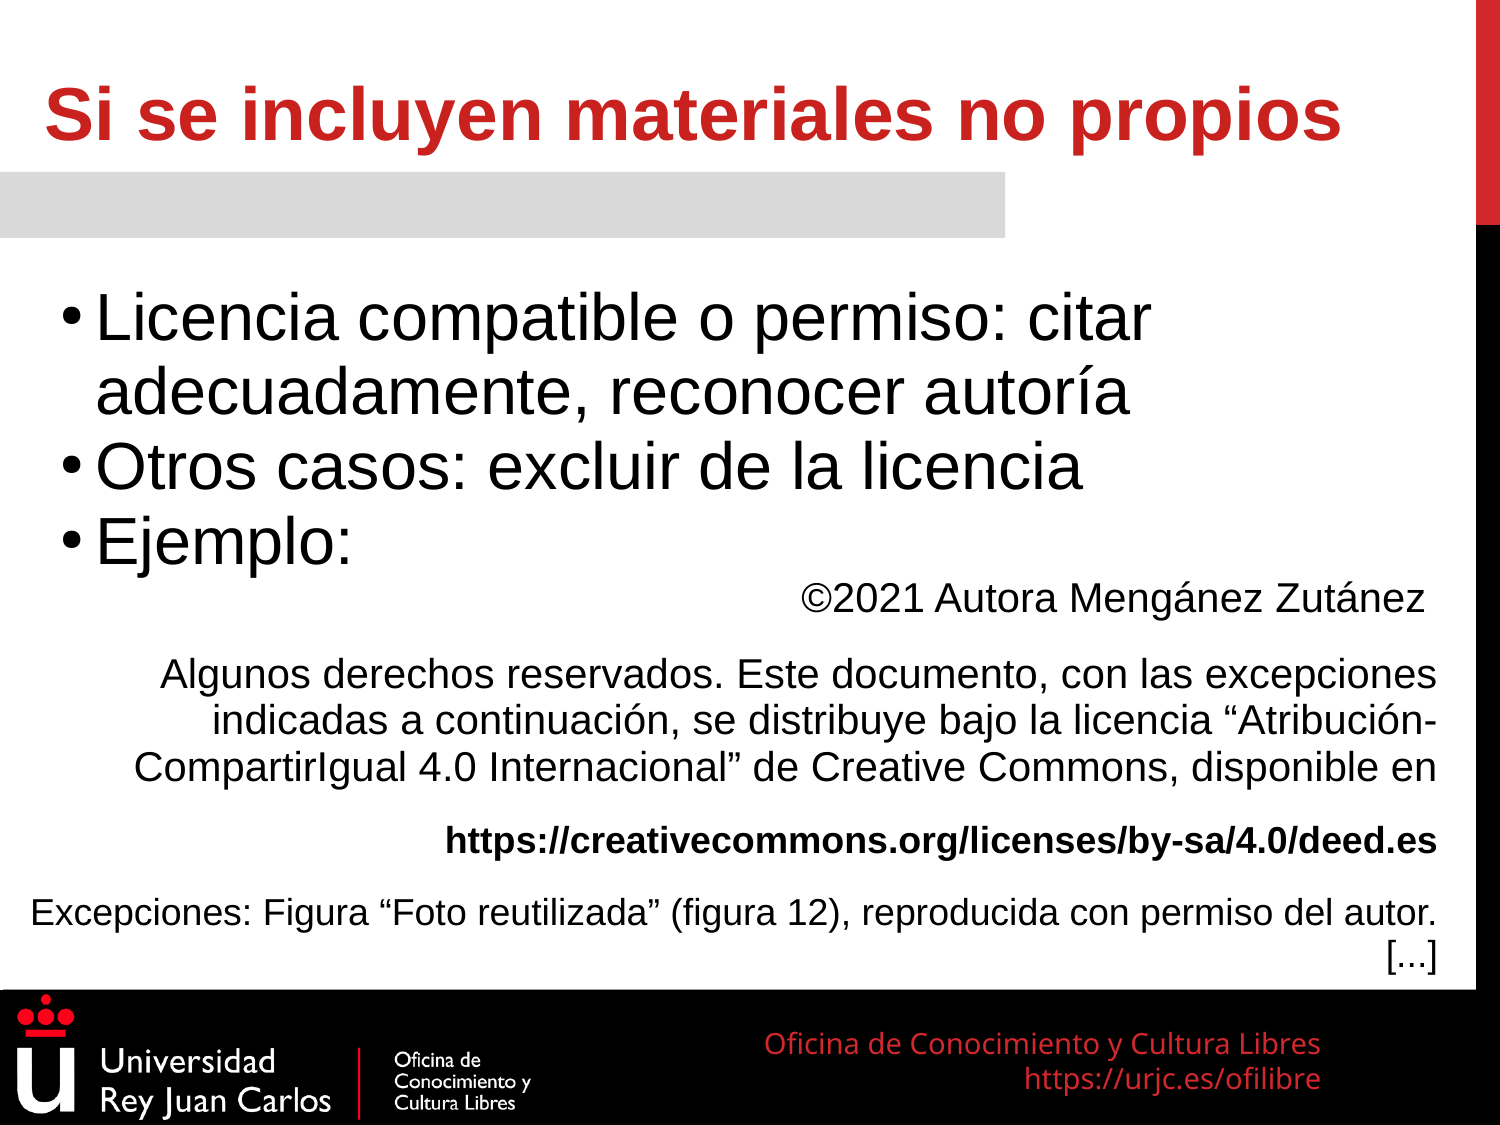

#
Si se incluyen materiales no propios
Licencia compatible o permiso: citar adecuadamente, reconocer autoría
Otros casos: excluir de la licencia
Ejemplo:
©2021 Autora Mengánez Zutánez
Algunos derechos reservados. Este documento, con las excepciones indicadas a continuación, se distribuye bajo la licencia “Atribución-CompartirIgual 4.0 Internacional” de Creative Commons, disponible en
https://creativecommons.org/licenses/by-sa/4.0/deed.es
Excepciones: Figura “Foto reutilizada” (figura 12), reproducida con permiso del autor. [...]